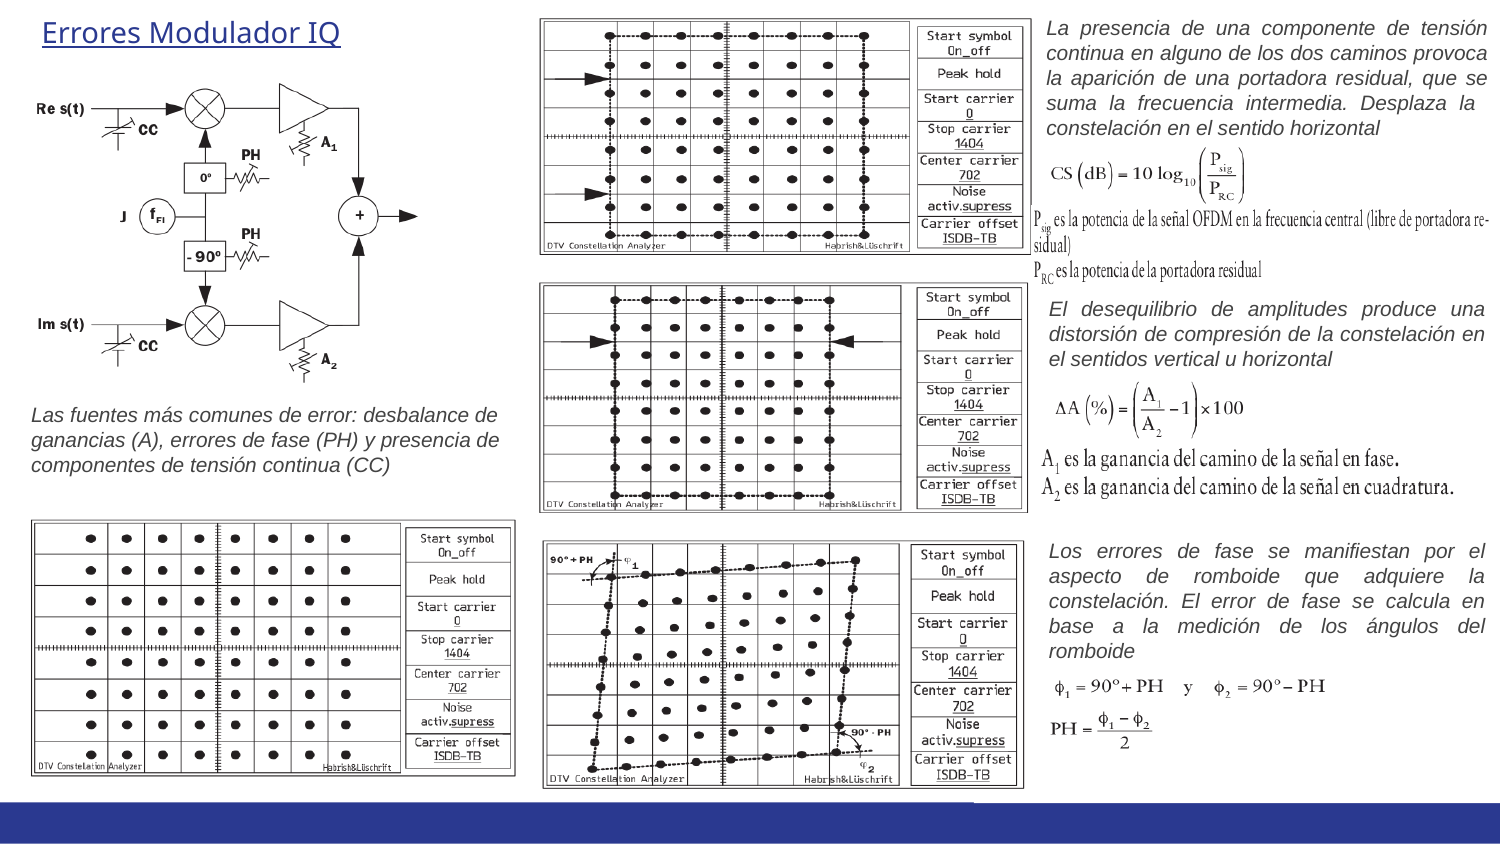

La presencia de una componente de tensión continua en alguno de los dos caminos provoca la aparición de una portadora residual, que se suma la frecuencia intermedia. Desplaza la constelación en el sentido horizontal
# Errores Modulador IQ
El desequilibrio de amplitudes produce una distorsión de compresión de la constelación en el sentidos vertical u horizontal
Las fuentes más comunes de error: desbalance de ganancias (A), errores de fase (PH) y presencia de componentes de tensión continua (CC)
Los errores de fase se manifiestan por el aspecto de romboide que adquiere la constelación. El error de fase se calcula en base a la medición de los ángulos del romboide